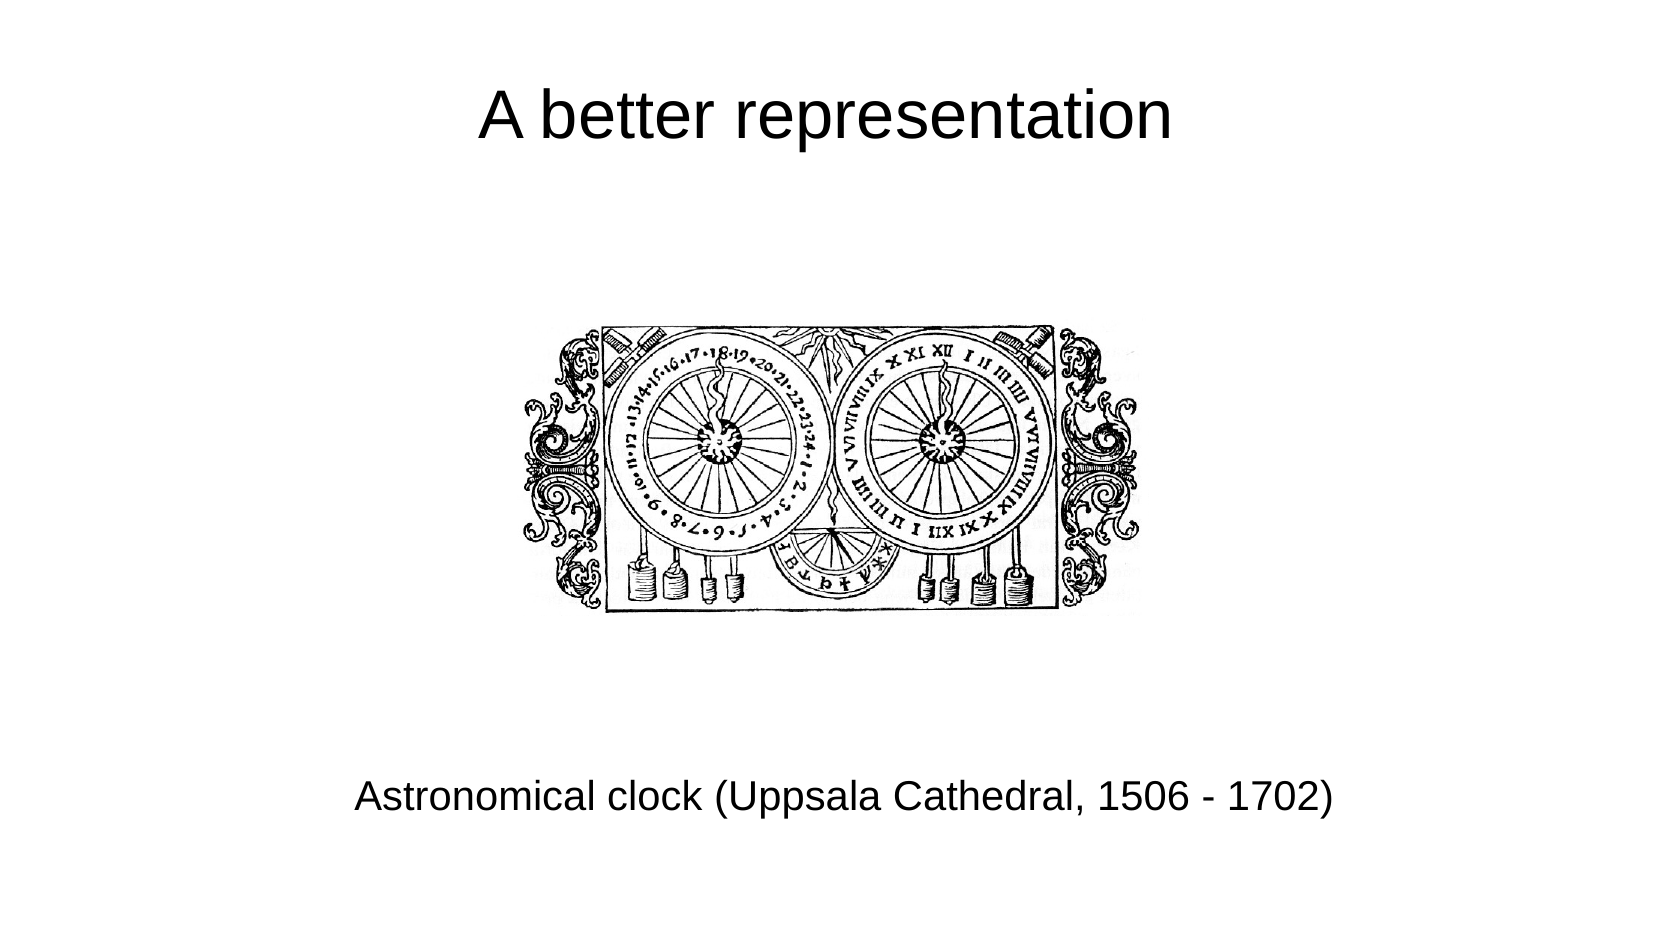

A better representation
# Astronomical clock (Uppsala Cathedral, 1506 - 1702)